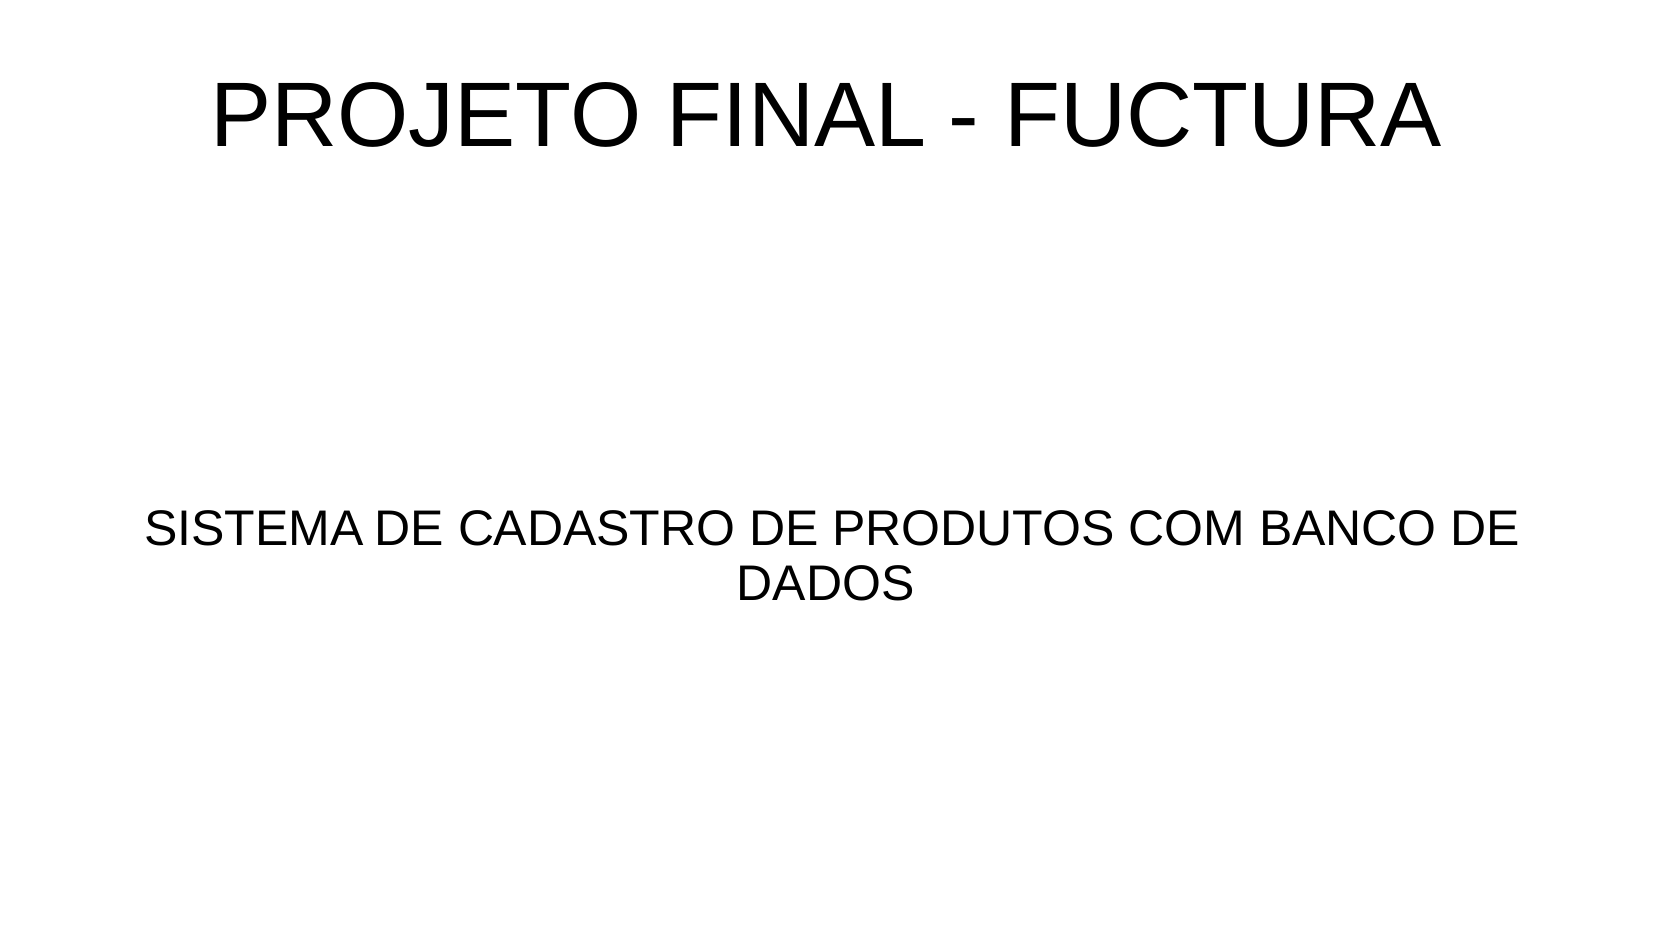

# PROJETO FINAL - FUCTURA
SISTEMA DE CADASTRO DE PRODUTOS COM BANCO DE DADOS